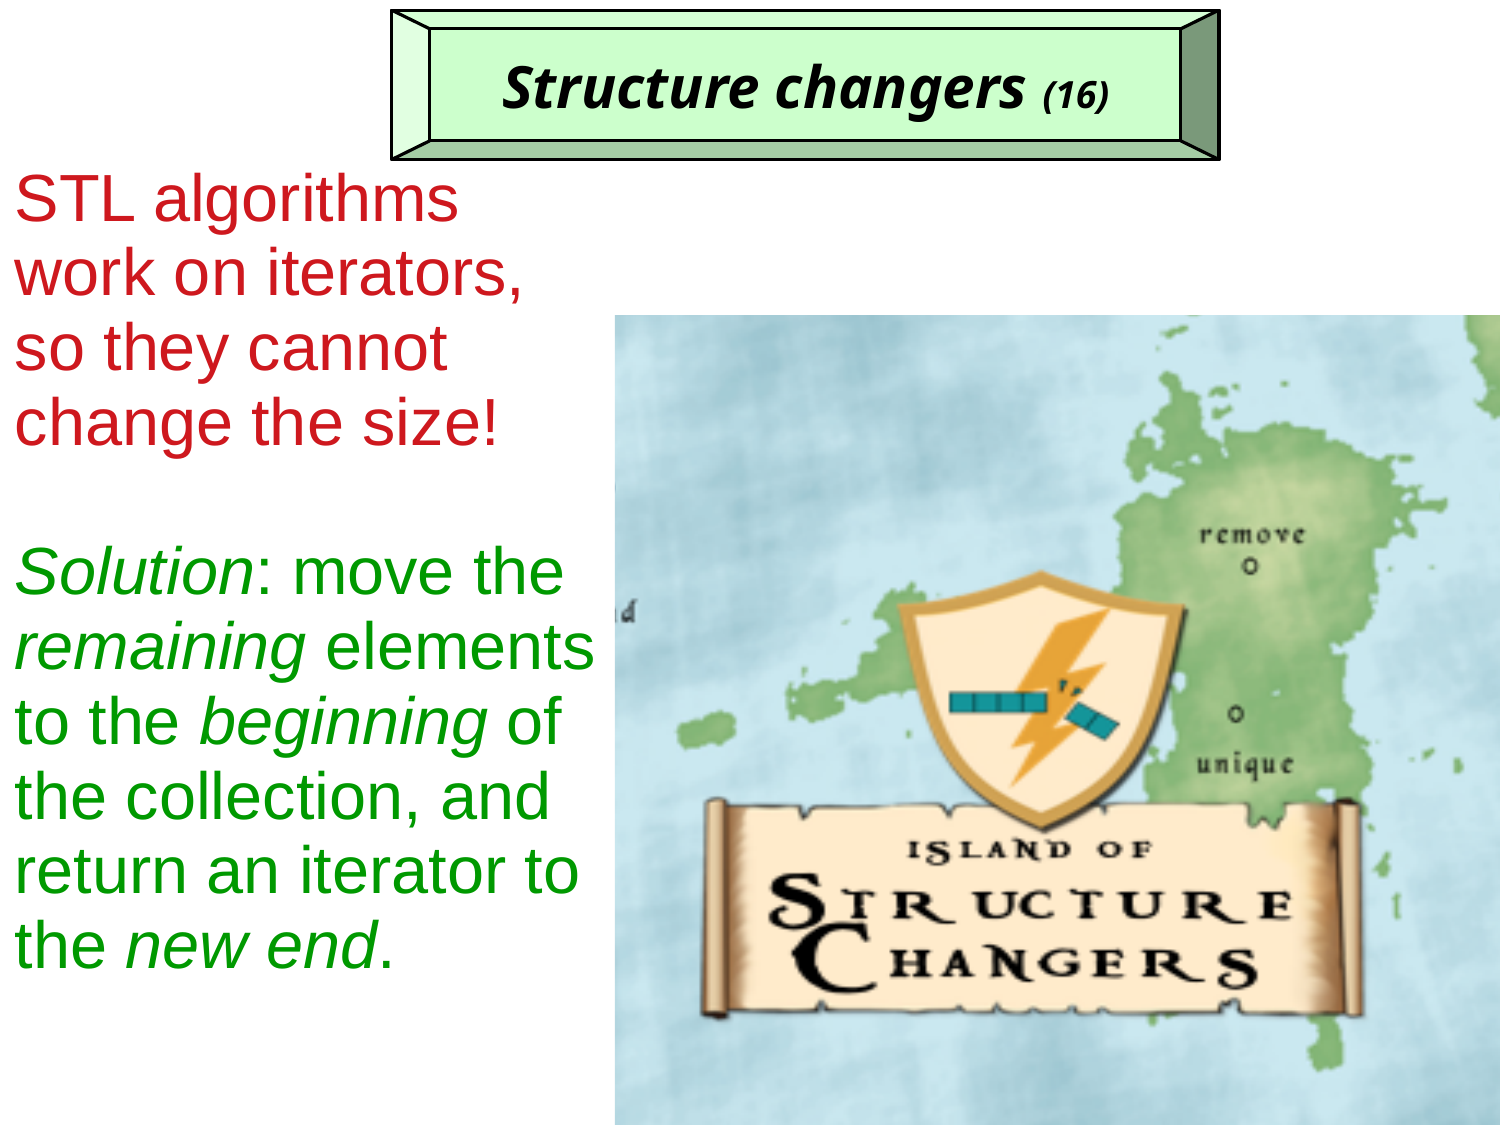

Structure changers (16)
STL algorithms work on iterators, so they cannot change the size!
Solution: move the remaining elements to the beginning of the collection, and return an iterator to the new end.